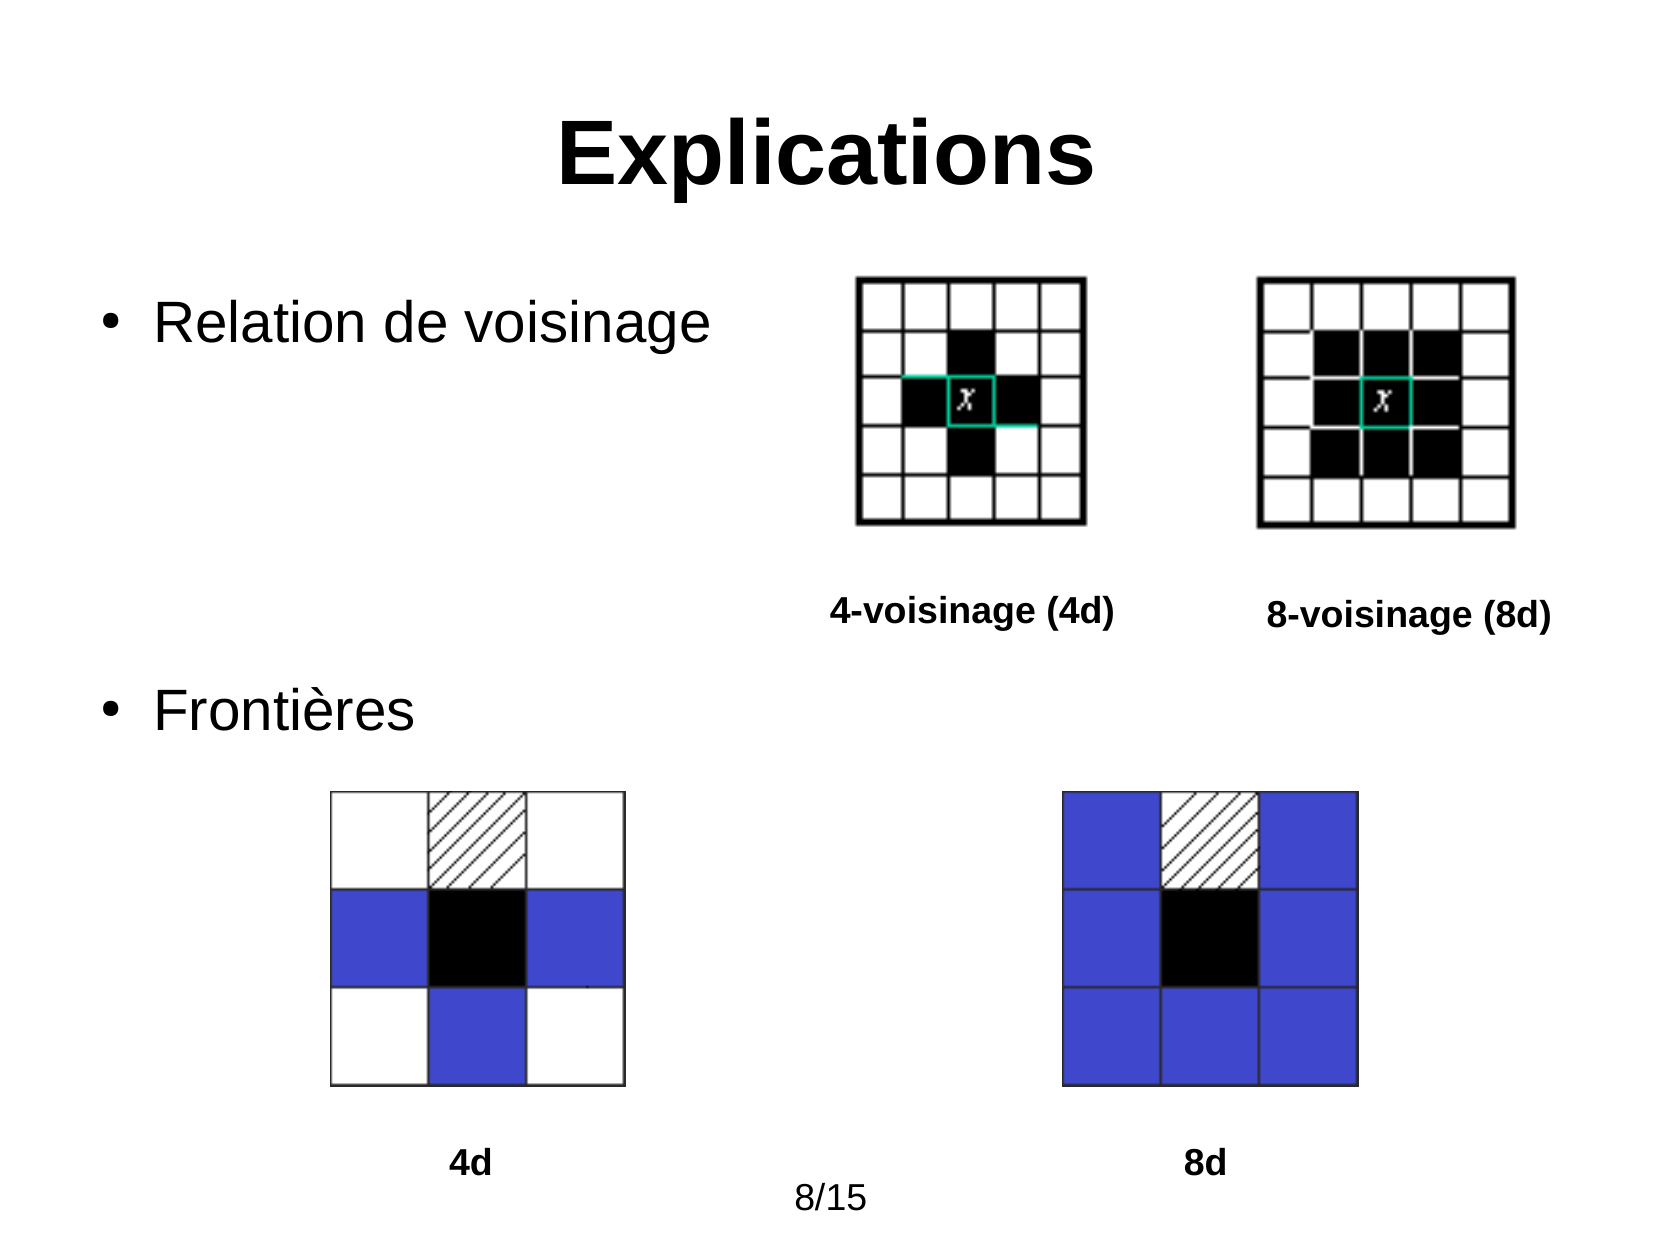

# Explications
Relation de voisinage
Frontières
4-voisinage (4d)
8-voisinage (8d)
4d
8d
8/15